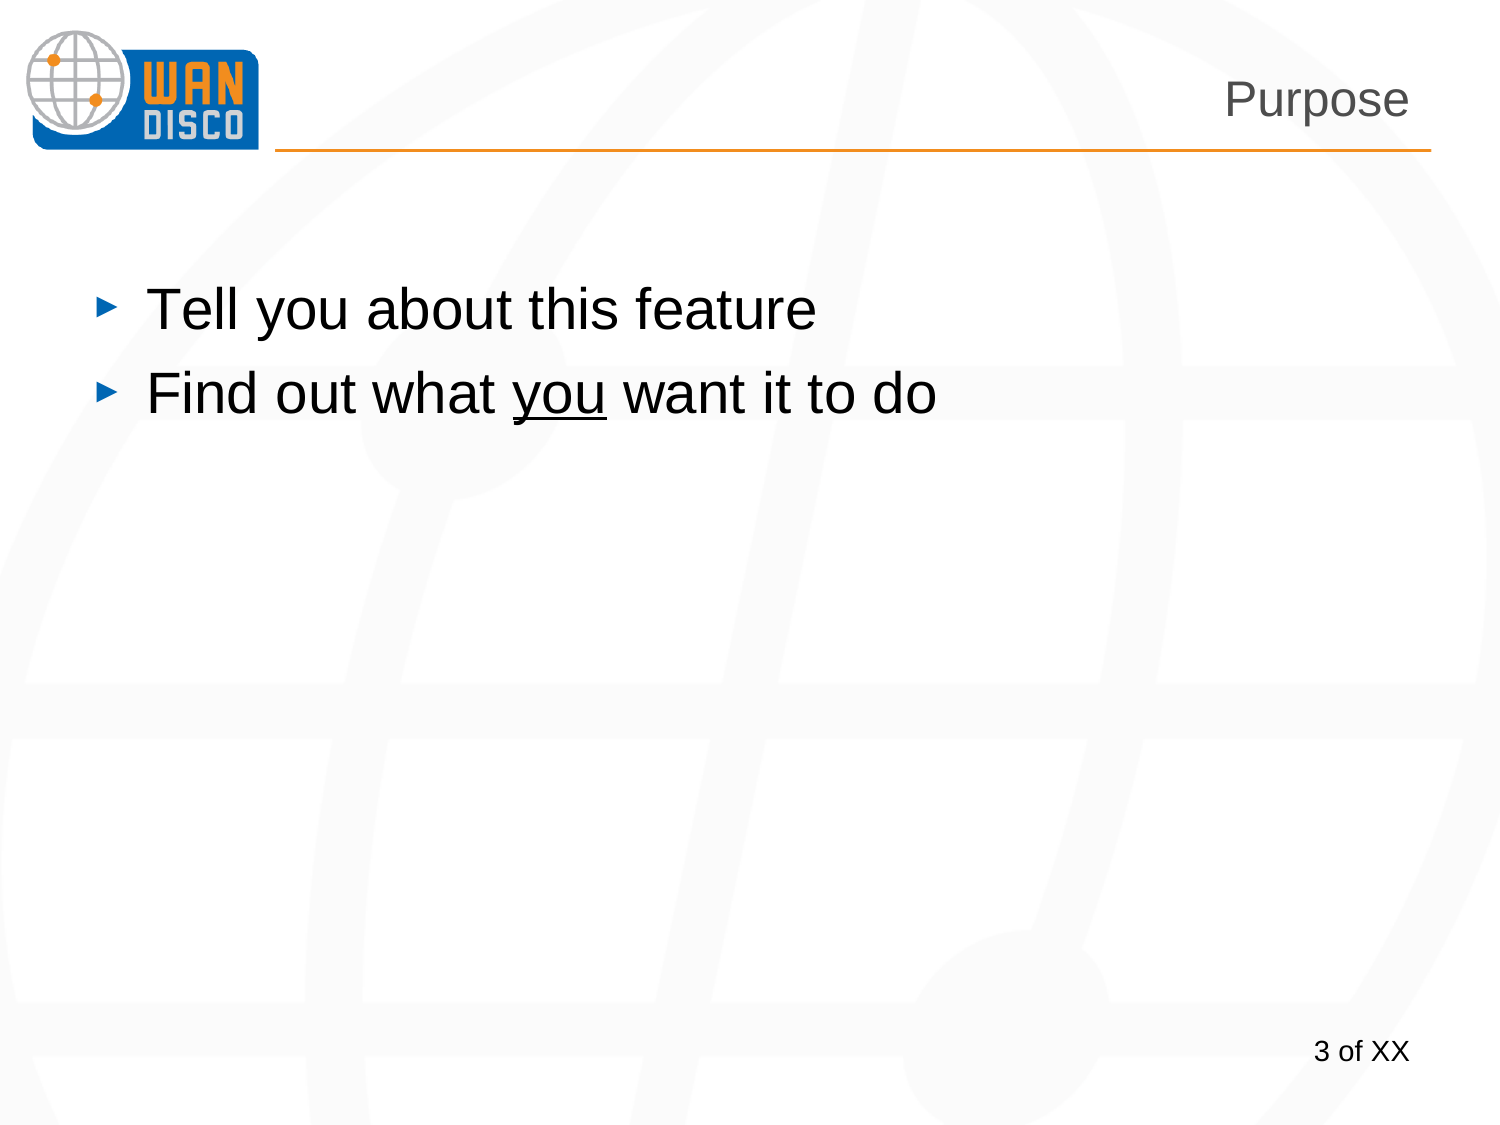

# Purpose
Tell you about this feature
Find out what you want it to do
3